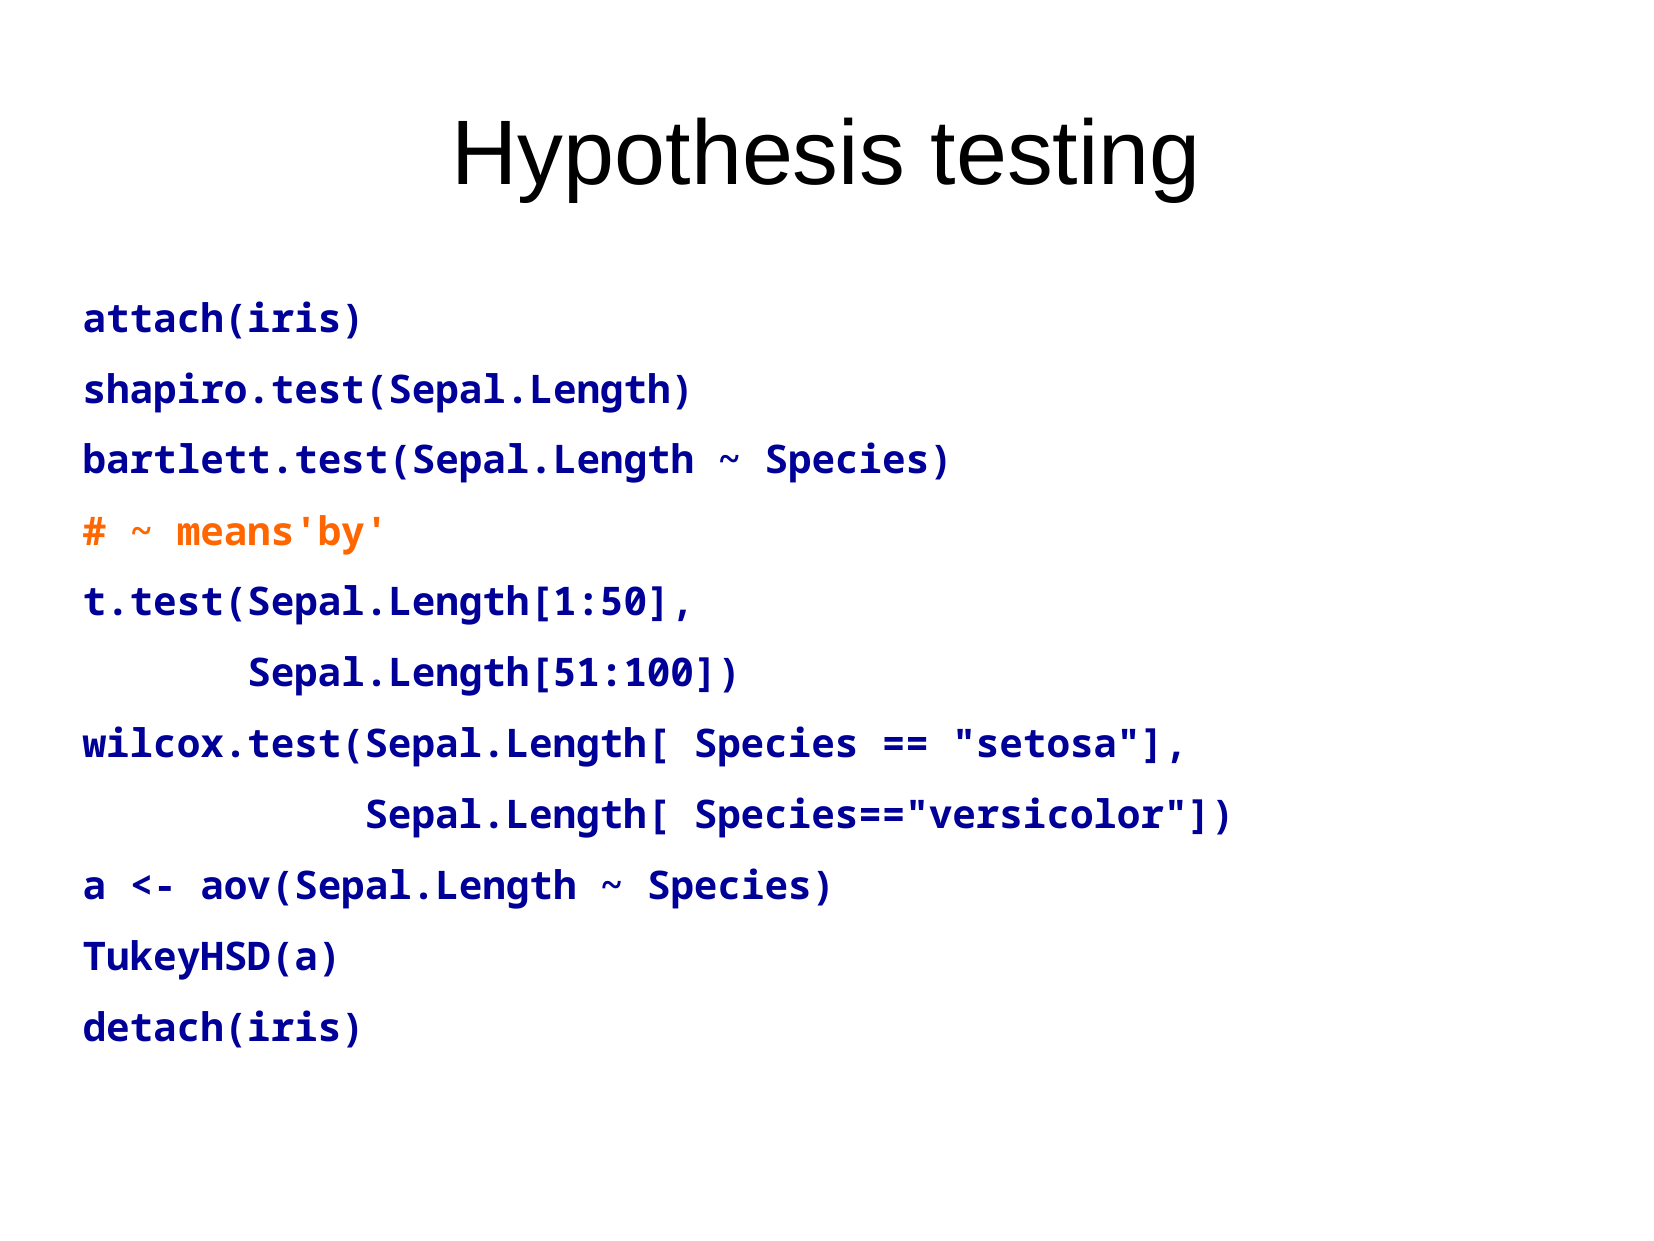

# Hypothesis testing
attach(iris)
shapiro.test(Sepal.Length)
bartlett.test(Sepal.Length ~ Species)
# ~ means'by'
t.test(Sepal.Length[1:50],
 Sepal.Length[51:100])
wilcox.test(Sepal.Length[ Species == "setosa"],
 Sepal.Length[ Species=="versicolor"])
a <- aov(Sepal.Length ~ Species)
TukeyHSD(a)
detach(iris)